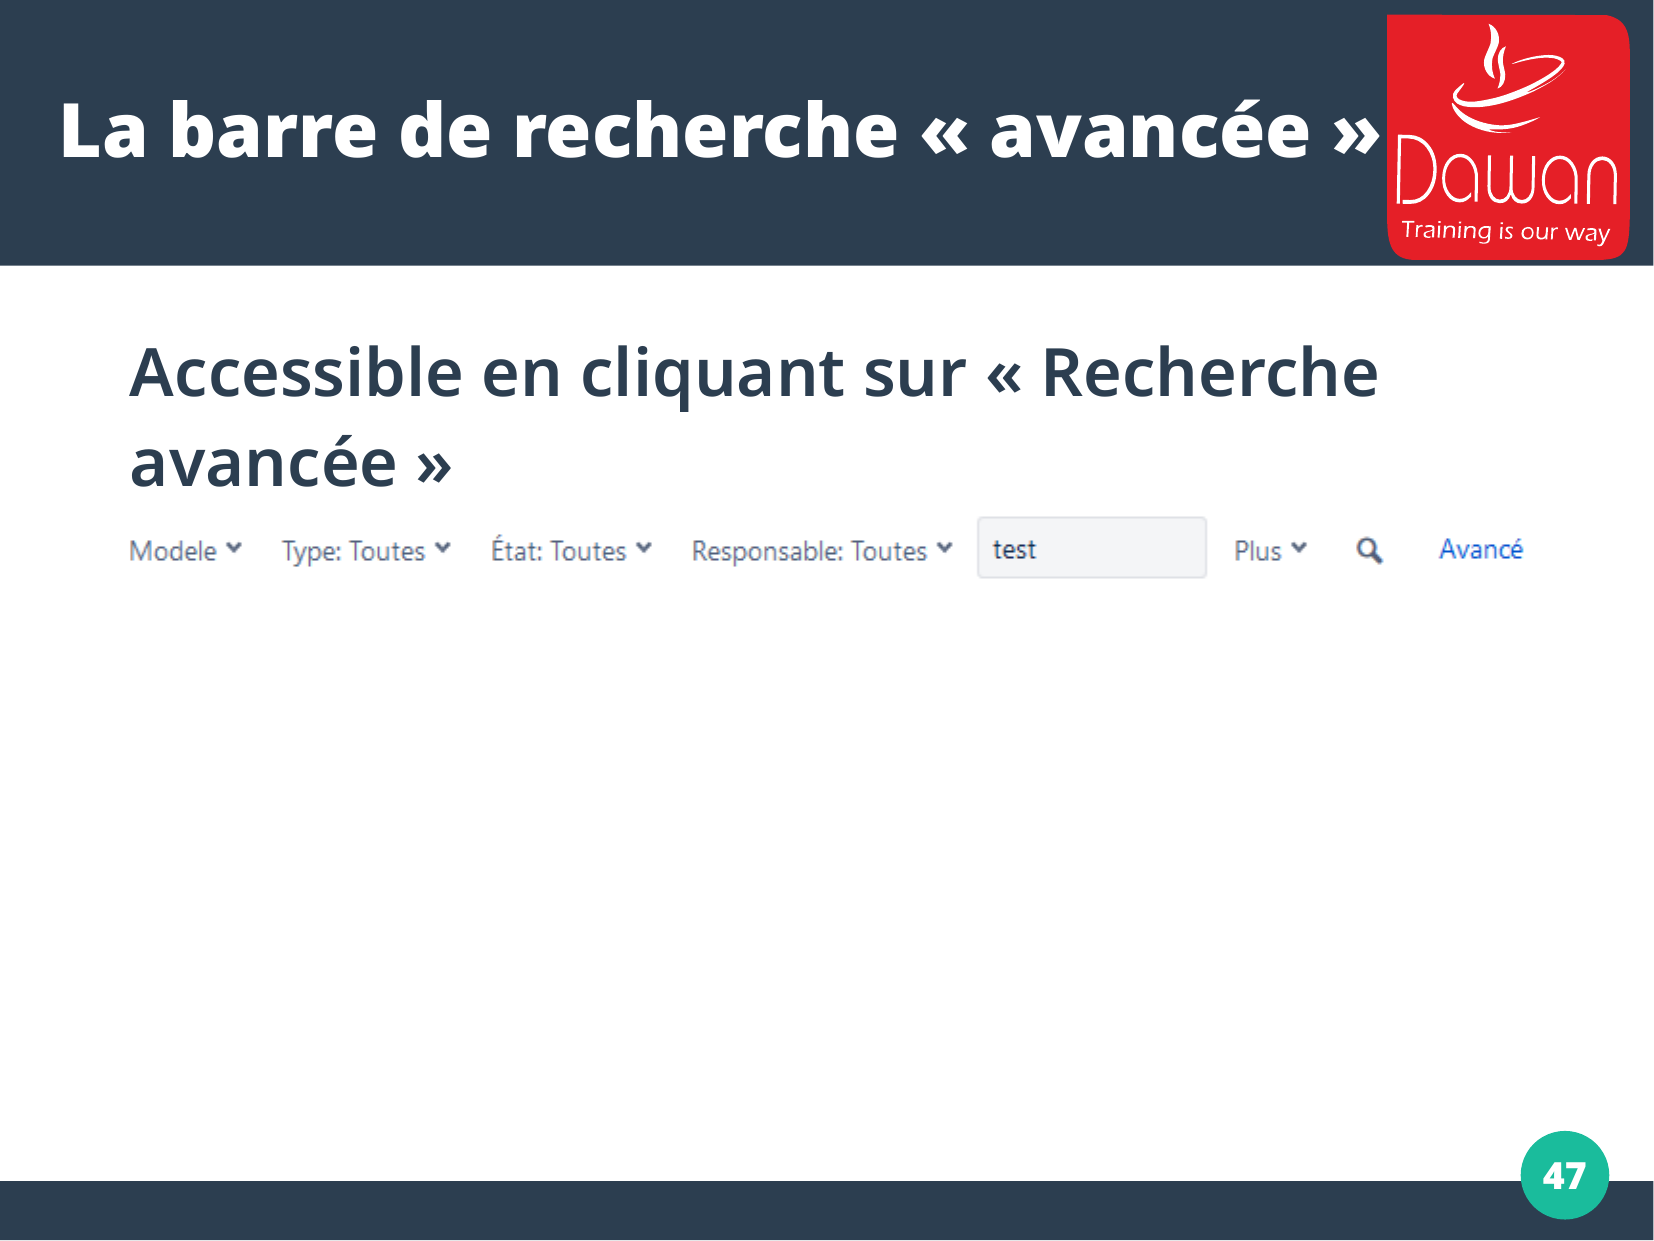

# La barre de recherche « avancée »
Accessible en cliquant sur « Recherche avancée »
47